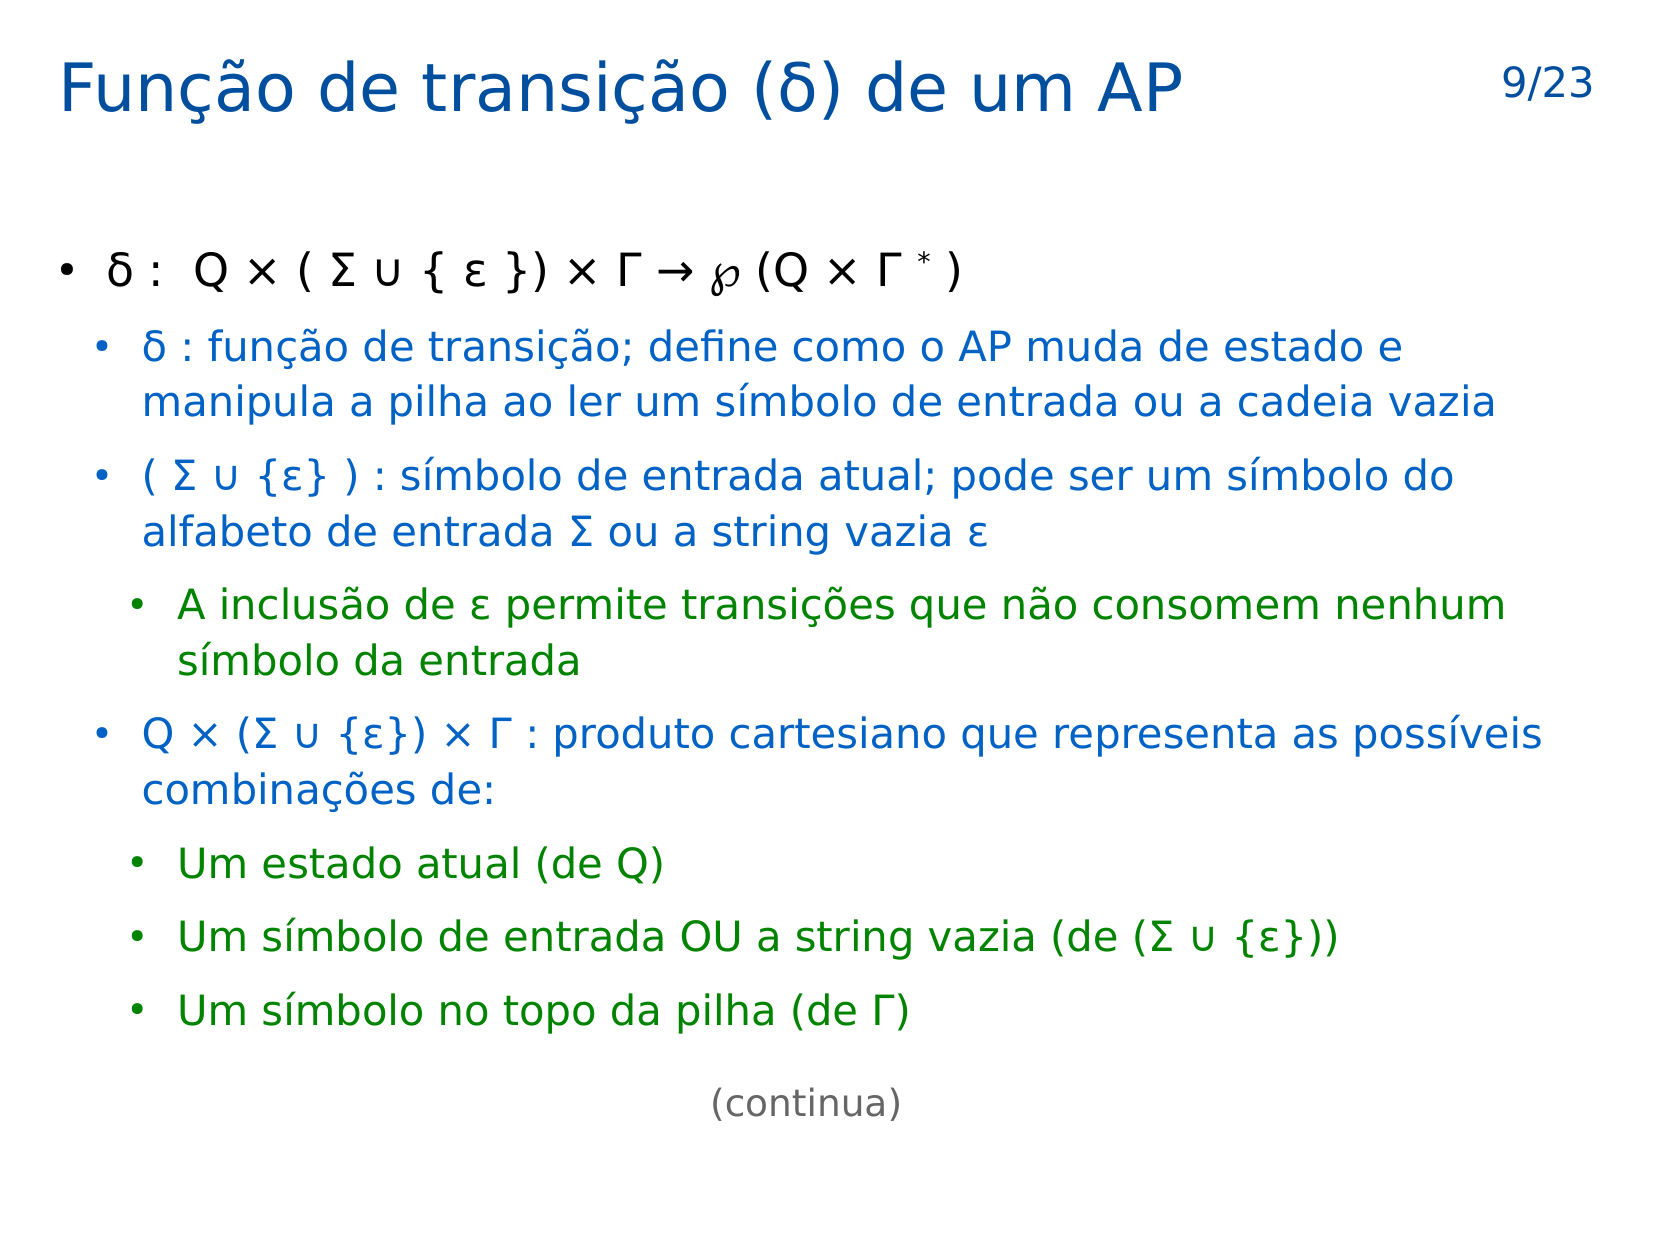

# Função de transição (δ) de um AP
9
δ : Q × ( Σ ∪ { ε }) × Γ → ℘ (Q × Γ * )
δ : função de transição; define como o AP muda de estado e manipula a pilha ao ler um símbolo de entrada ou a cadeia vazia
( Σ ∪ {ε} ) : símbolo de entrada atual; pode ser um símbolo do alfabeto de entrada Σ ou a string vazia ε
A inclusão de ε permite transições que não consomem nenhum símbolo da entrada
Q × (Σ ∪ {ε}) × Γ : produto cartesiano que representa as possíveis combinações de:
Um estado atual (de Q)
Um símbolo de entrada OU a string vazia (de (Σ ∪ {ε}))
Um símbolo no topo da pilha (de Γ)
(continua)